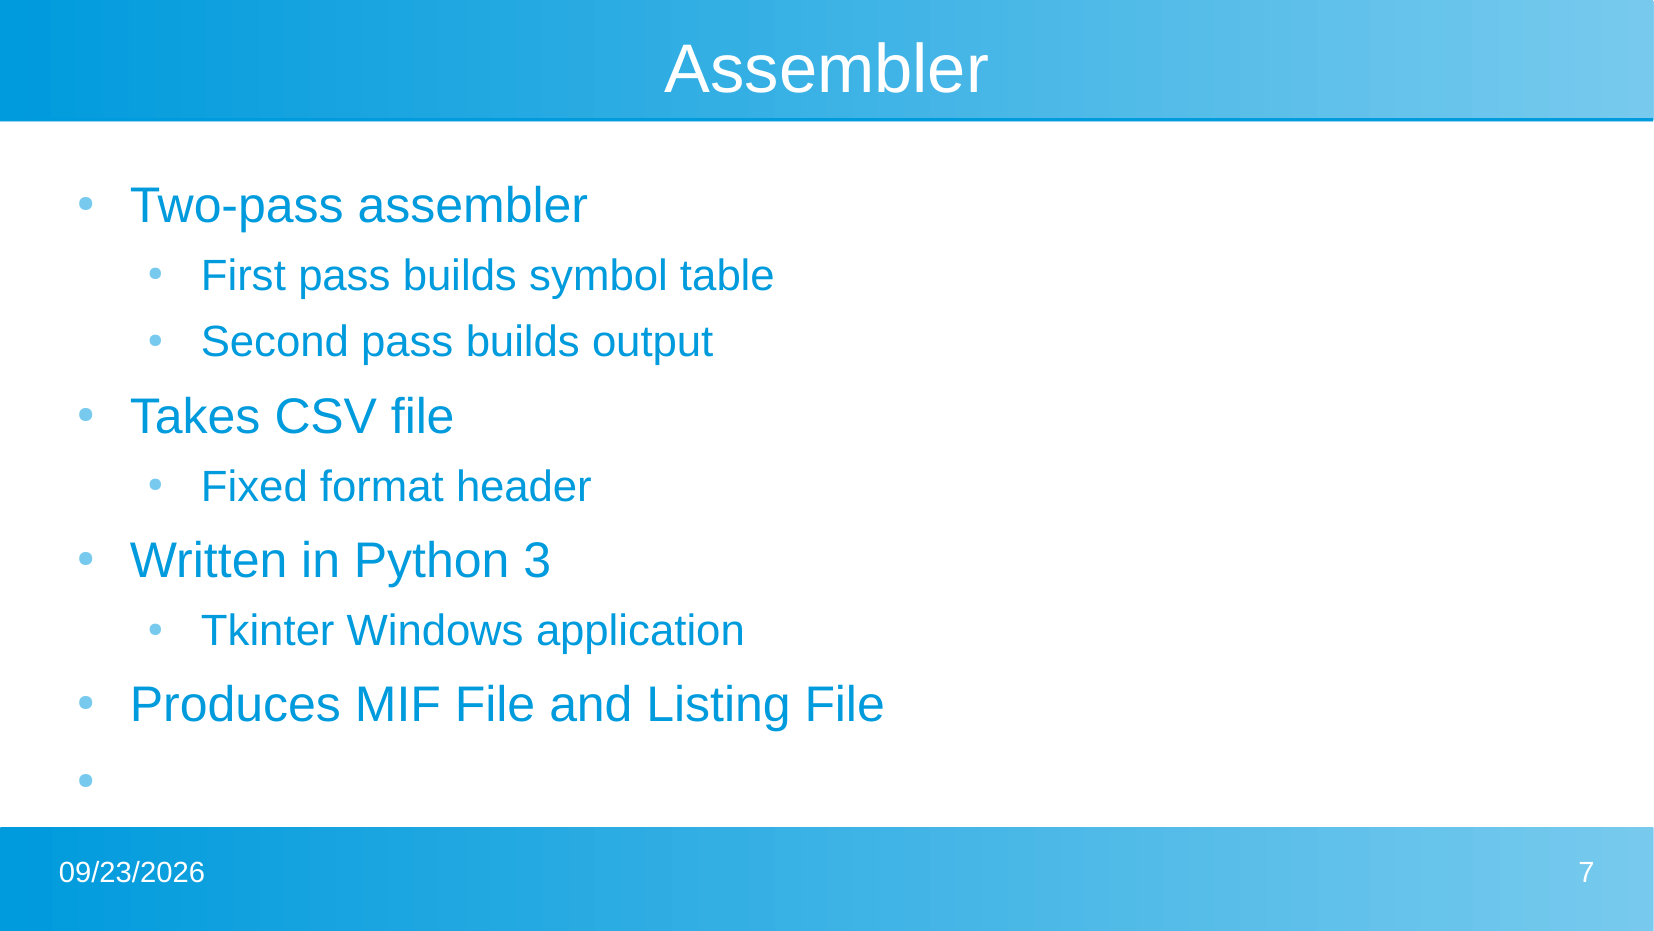

# Assembler
Two-pass assembler
First pass builds symbol table
Second pass builds output
Takes CSV file
Fixed format header
Written in Python 3
Tkinter Windows application
Produces MIF File and Listing File
7